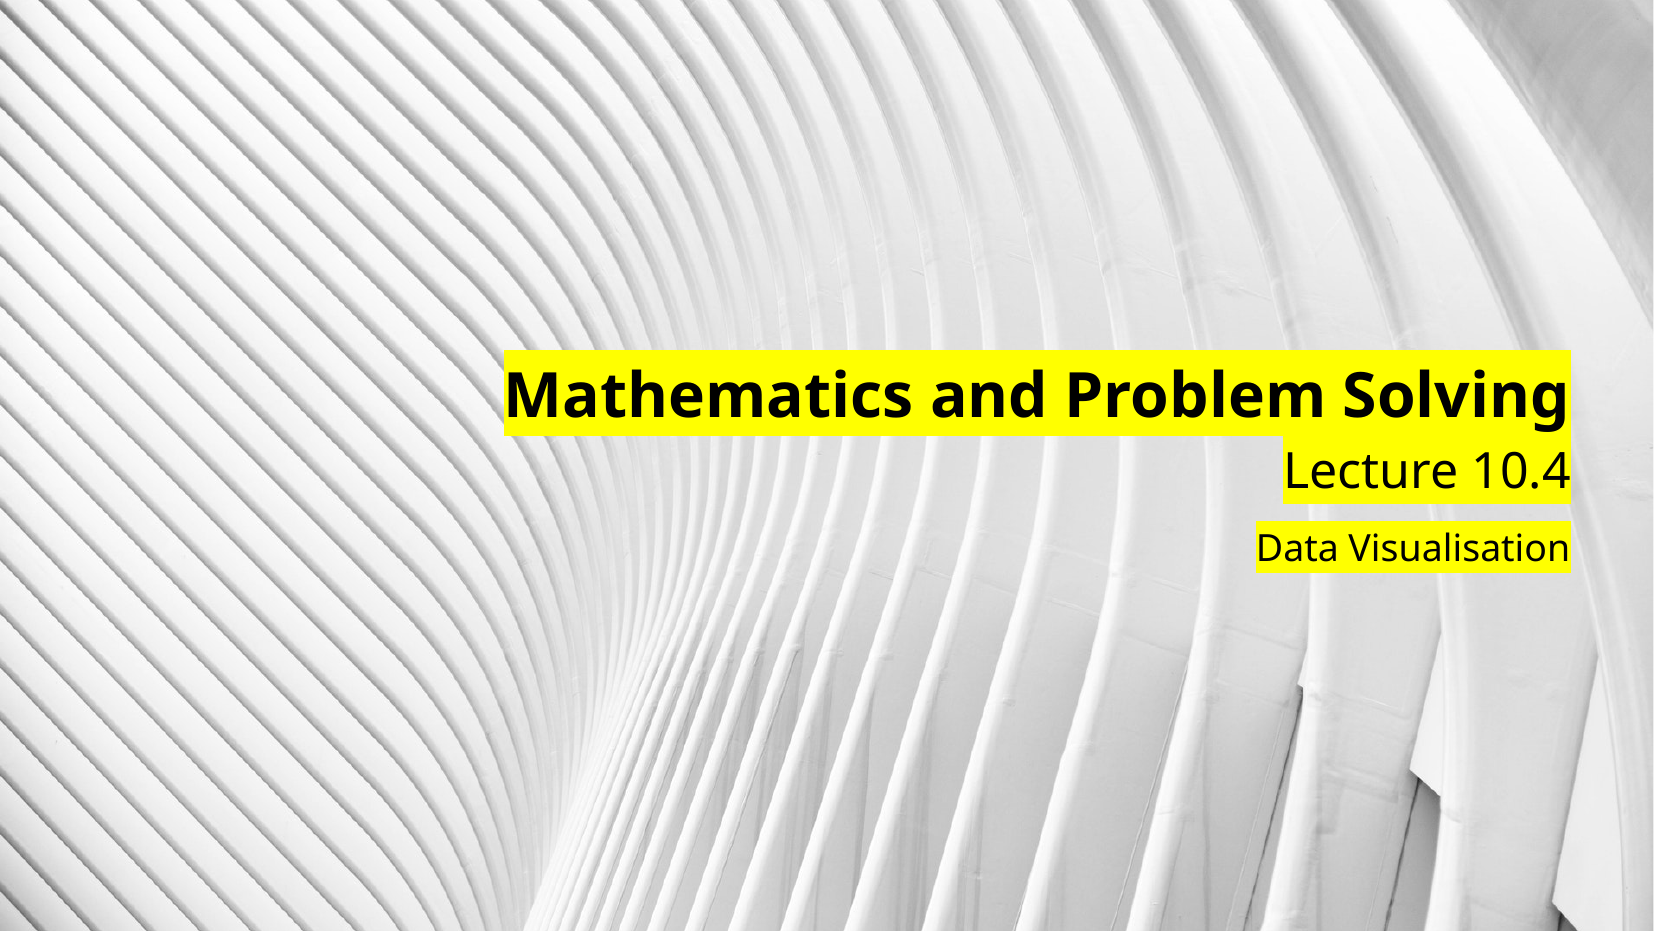

#
Mathematics and Problem Solving
Lecture 10.4
Data Visualisation